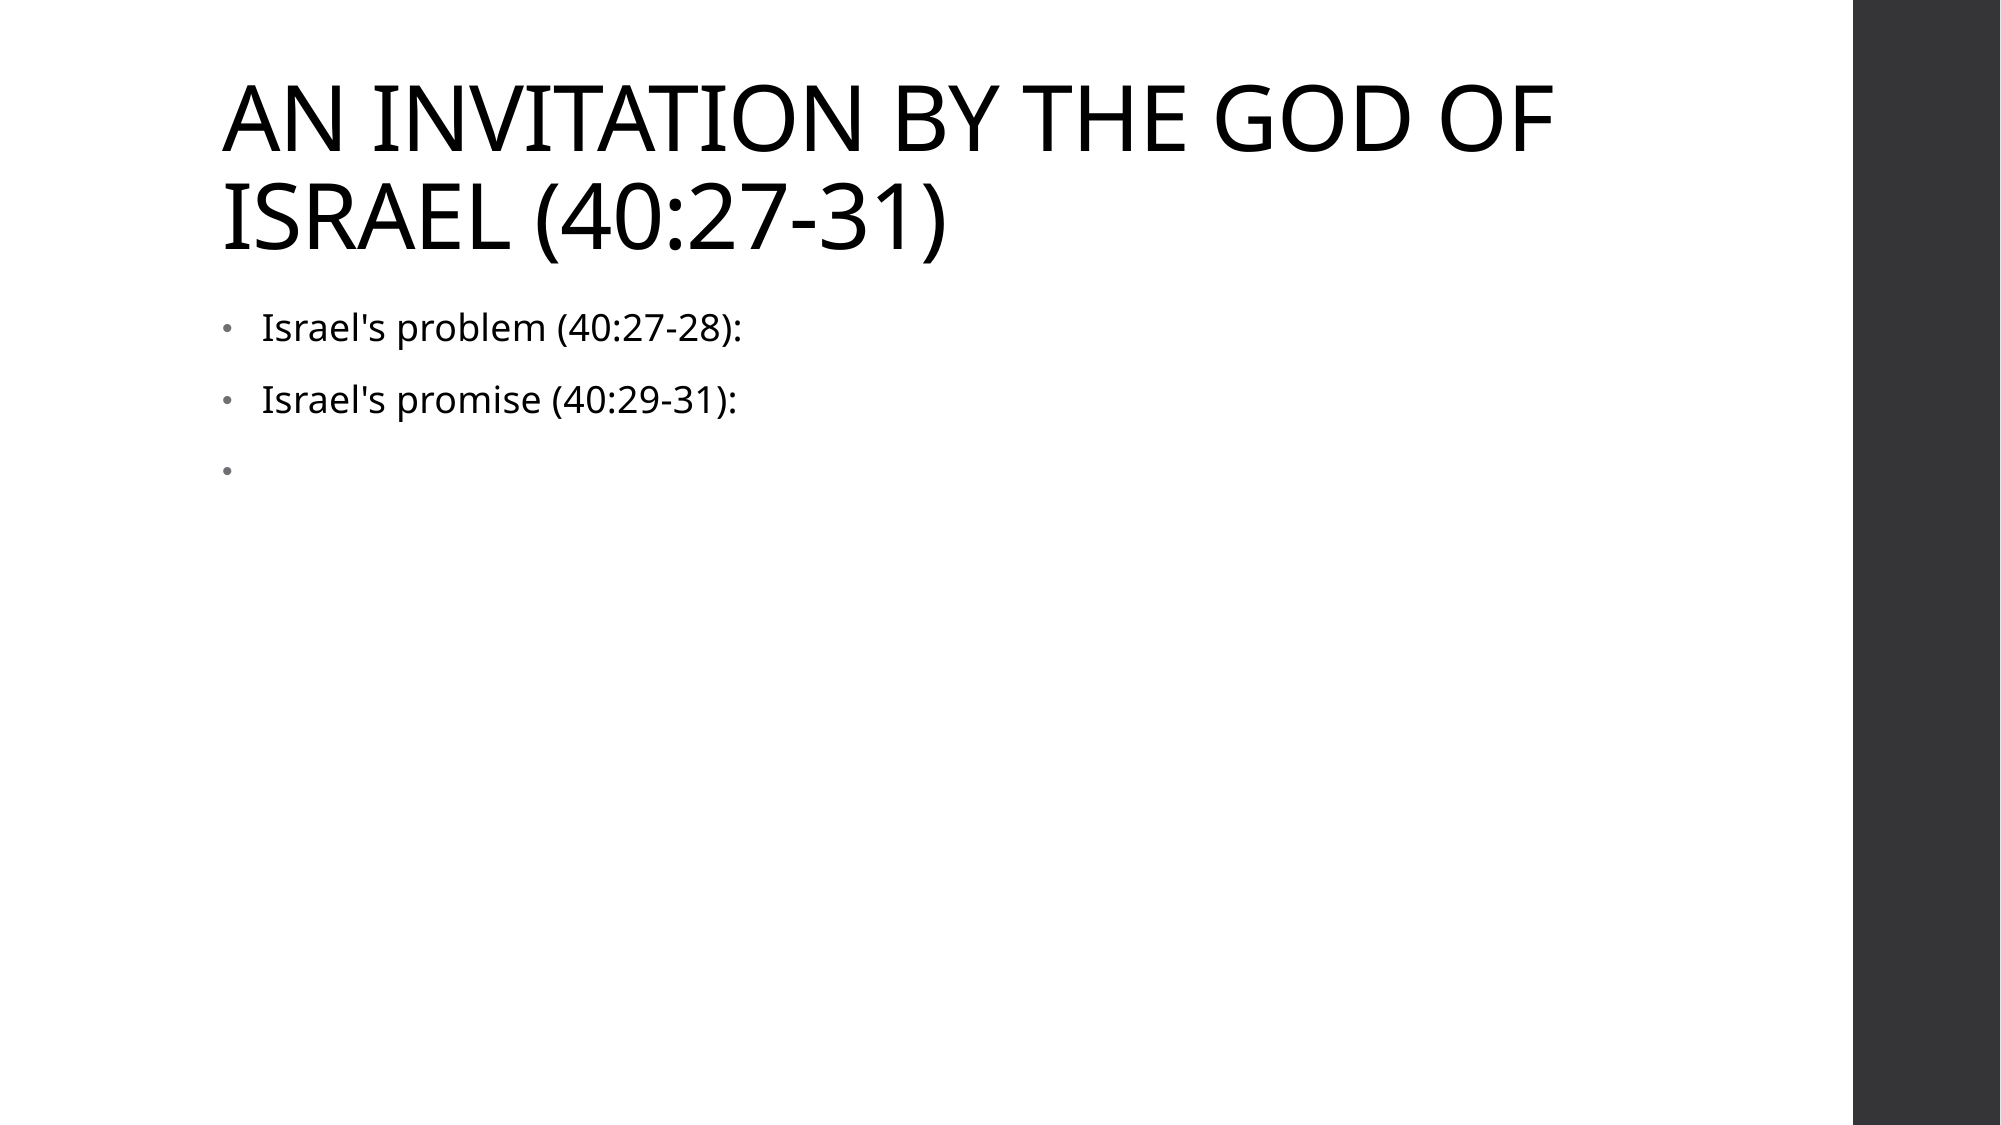

# AN INVITATION BY THE GOD OF ISRAEL (40:27-31)
 Israel's problem (40:27-28):
 Israel's promise (40:29-31):